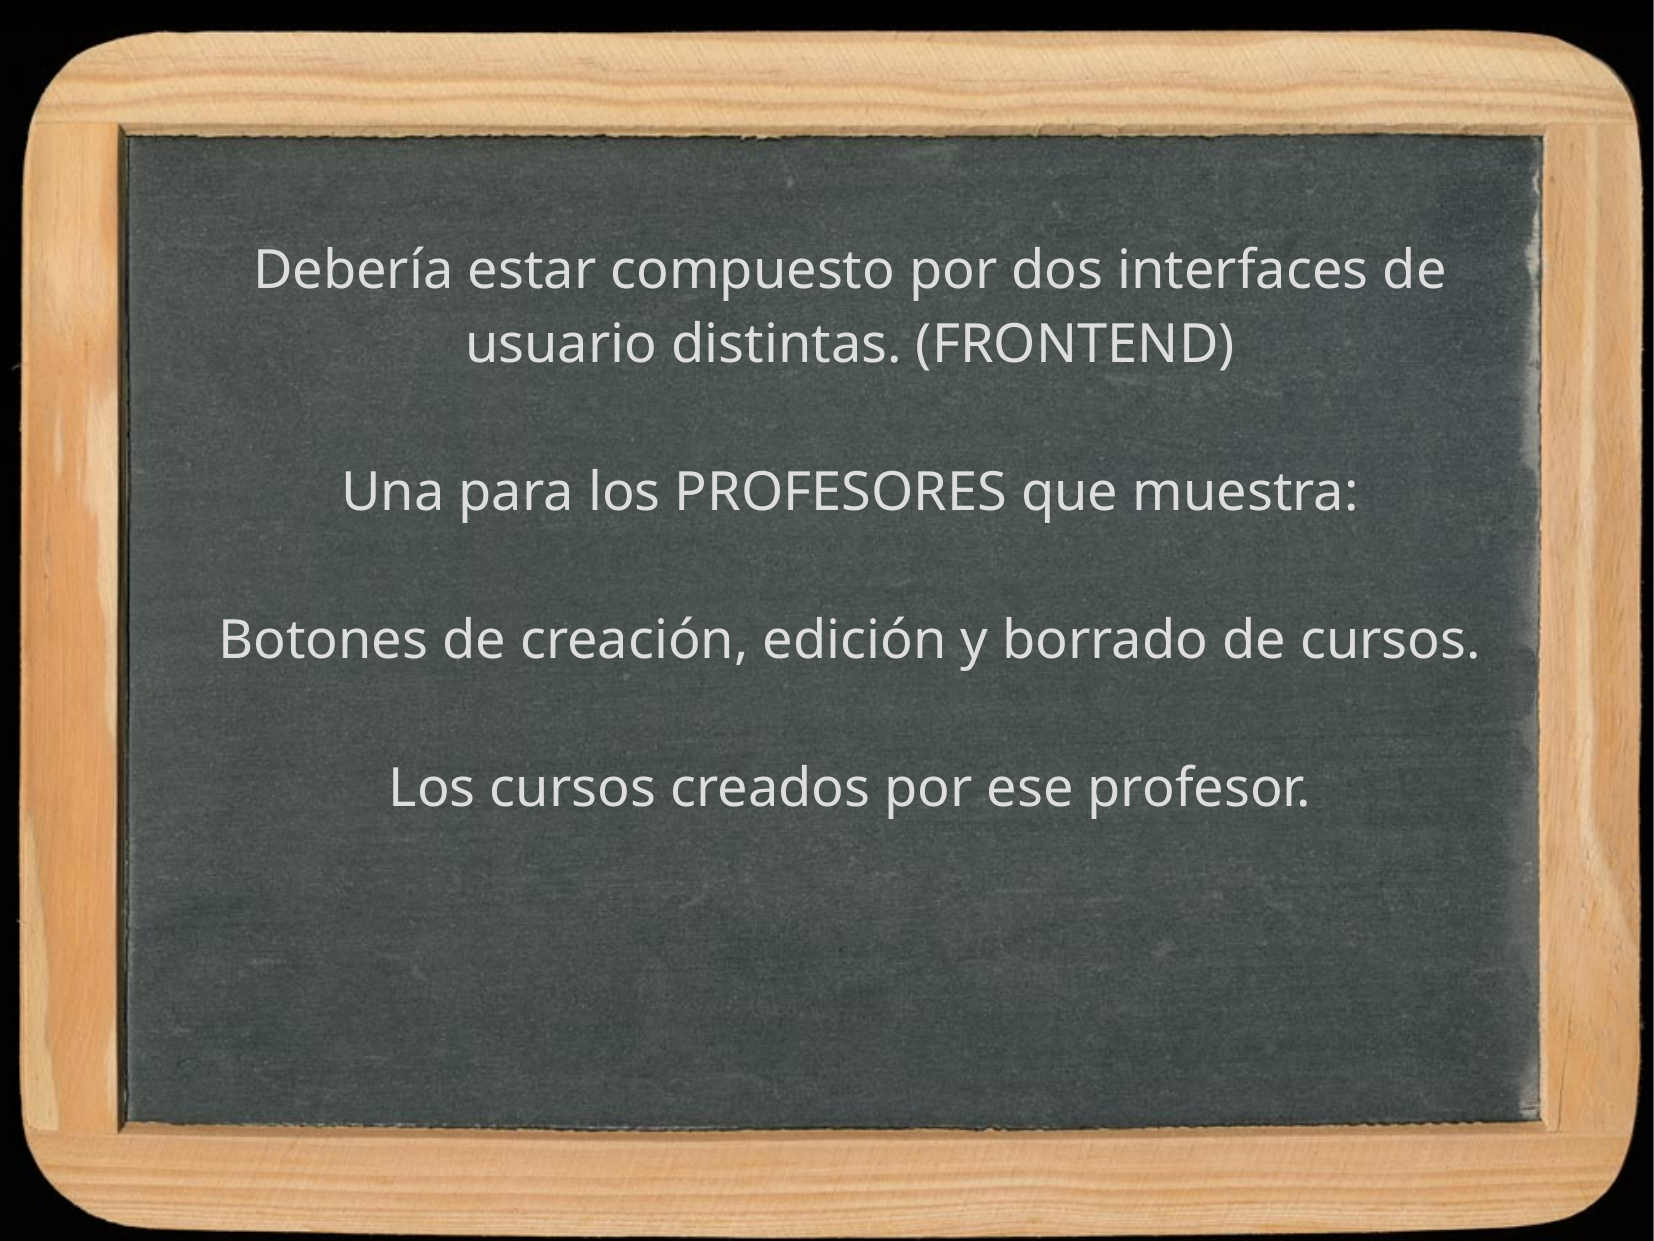

Debería estar compuesto por dos interfaces de usuario distintas. (FRONTEND)
Una para los PROFESORES que muestra:
Botones de creación, edición y borrado de cursos.
Los cursos creados por ese profesor.